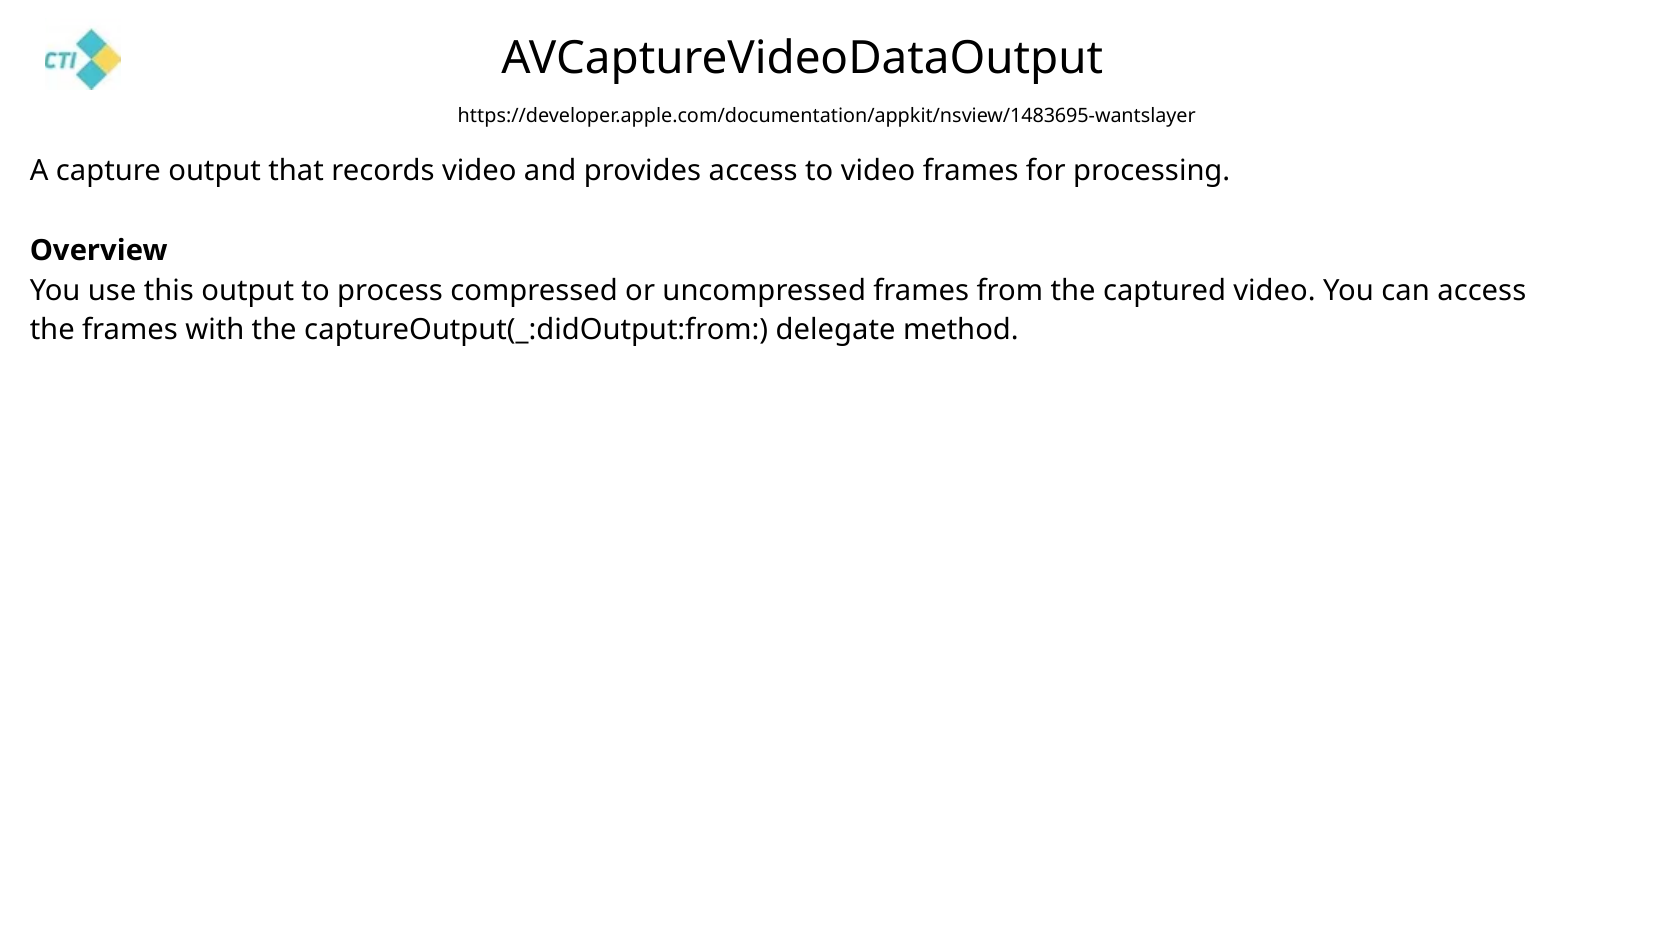

AVCaptureVideoDataOutput
https://developer.apple.com/documentation/appkit/nsview/1483695-wantslayer
A capture output that records video and provides access to video frames for processing.
Overview
You use this output to process compressed or uncompressed frames from the captured video. You can access the frames with the captureOutput(_:didOutput:from:) delegate method.